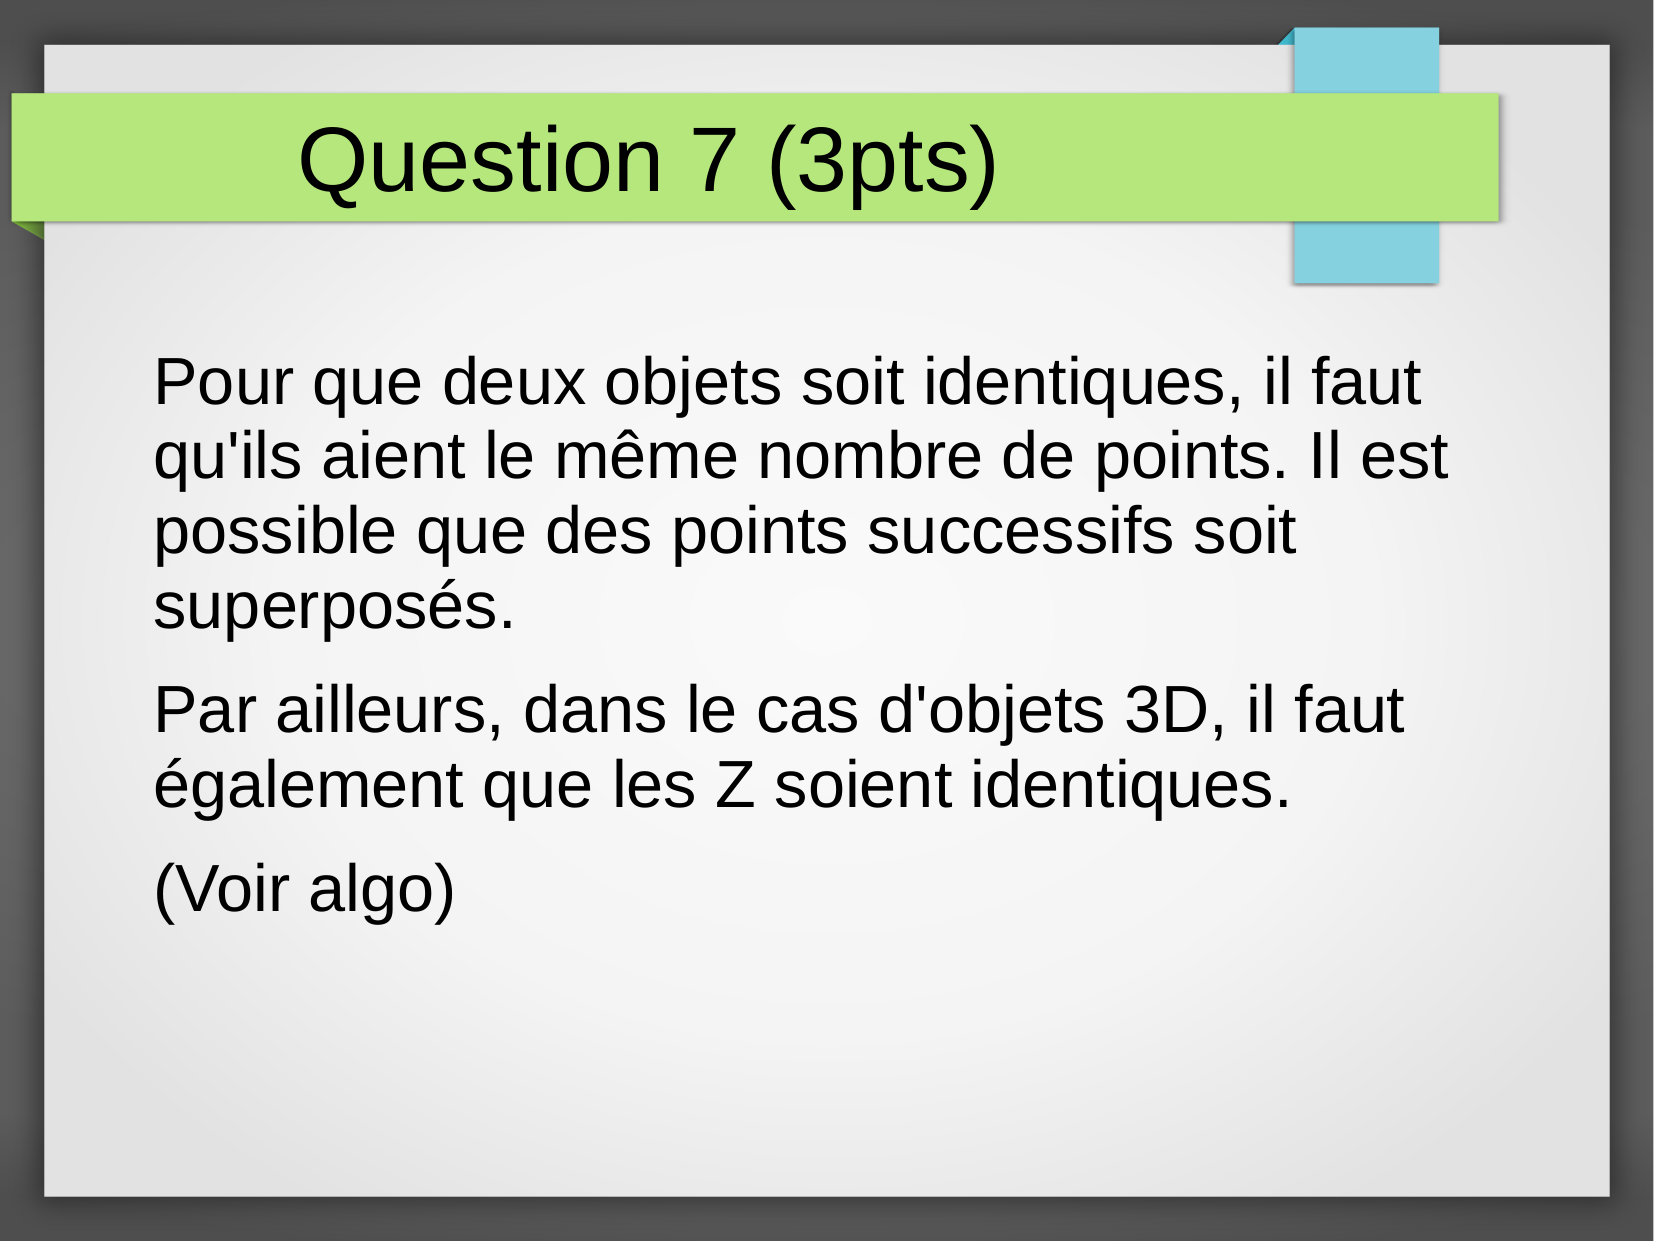

# Question 7 (3pts)
Pour que deux objets soit identiques, il faut qu'ils aient le même nombre de points. Il est possible que des points successifs soit superposés.
Par ailleurs, dans le cas d'objets 3D, il faut également que les Z soient identiques.
(Voir algo)